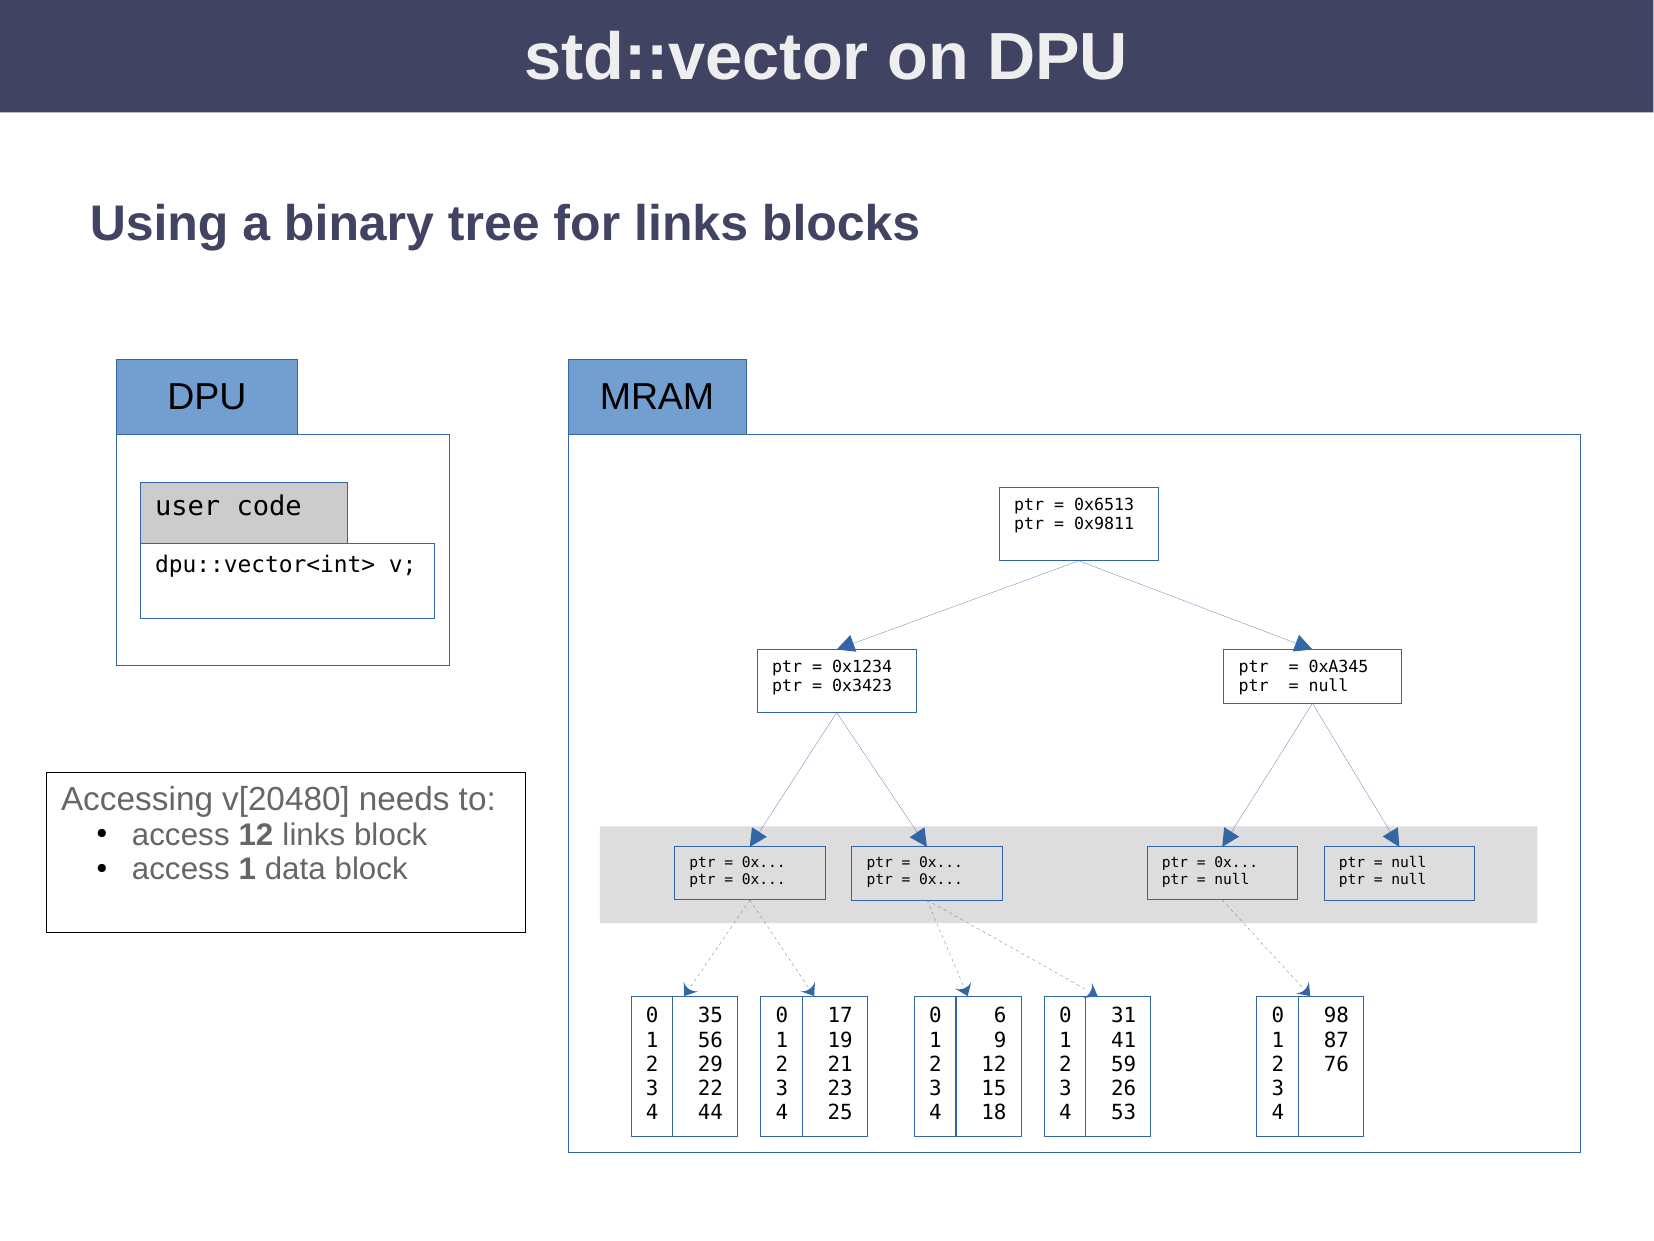

std::vector on DPU
Using a binary tree for links blocks
DPU
MRAM
user code
ptr = 0x6513
ptr = 0x9811
dpu::vector<int> v;
ptr = 0x1234
ptr = 0x3423
ptr = 0xA345
ptr = null
Accessing v[20480] needs to:
access 12 links block
access 1 data block
ptr = 0x...
ptr = 0x...
ptr = 0x...
ptr = null
ptr = 0x...
ptr = 0x...
ptr = null
ptr = null
0
1
2
3
4
35
56
29
22
44
0
1
2
3
4
17
19
21
23
25
0
1
2
3
4
6
9
12
15
18
0
1
2
3
4
31
41
59
26
53
0
1
2
3
4
98
87
76